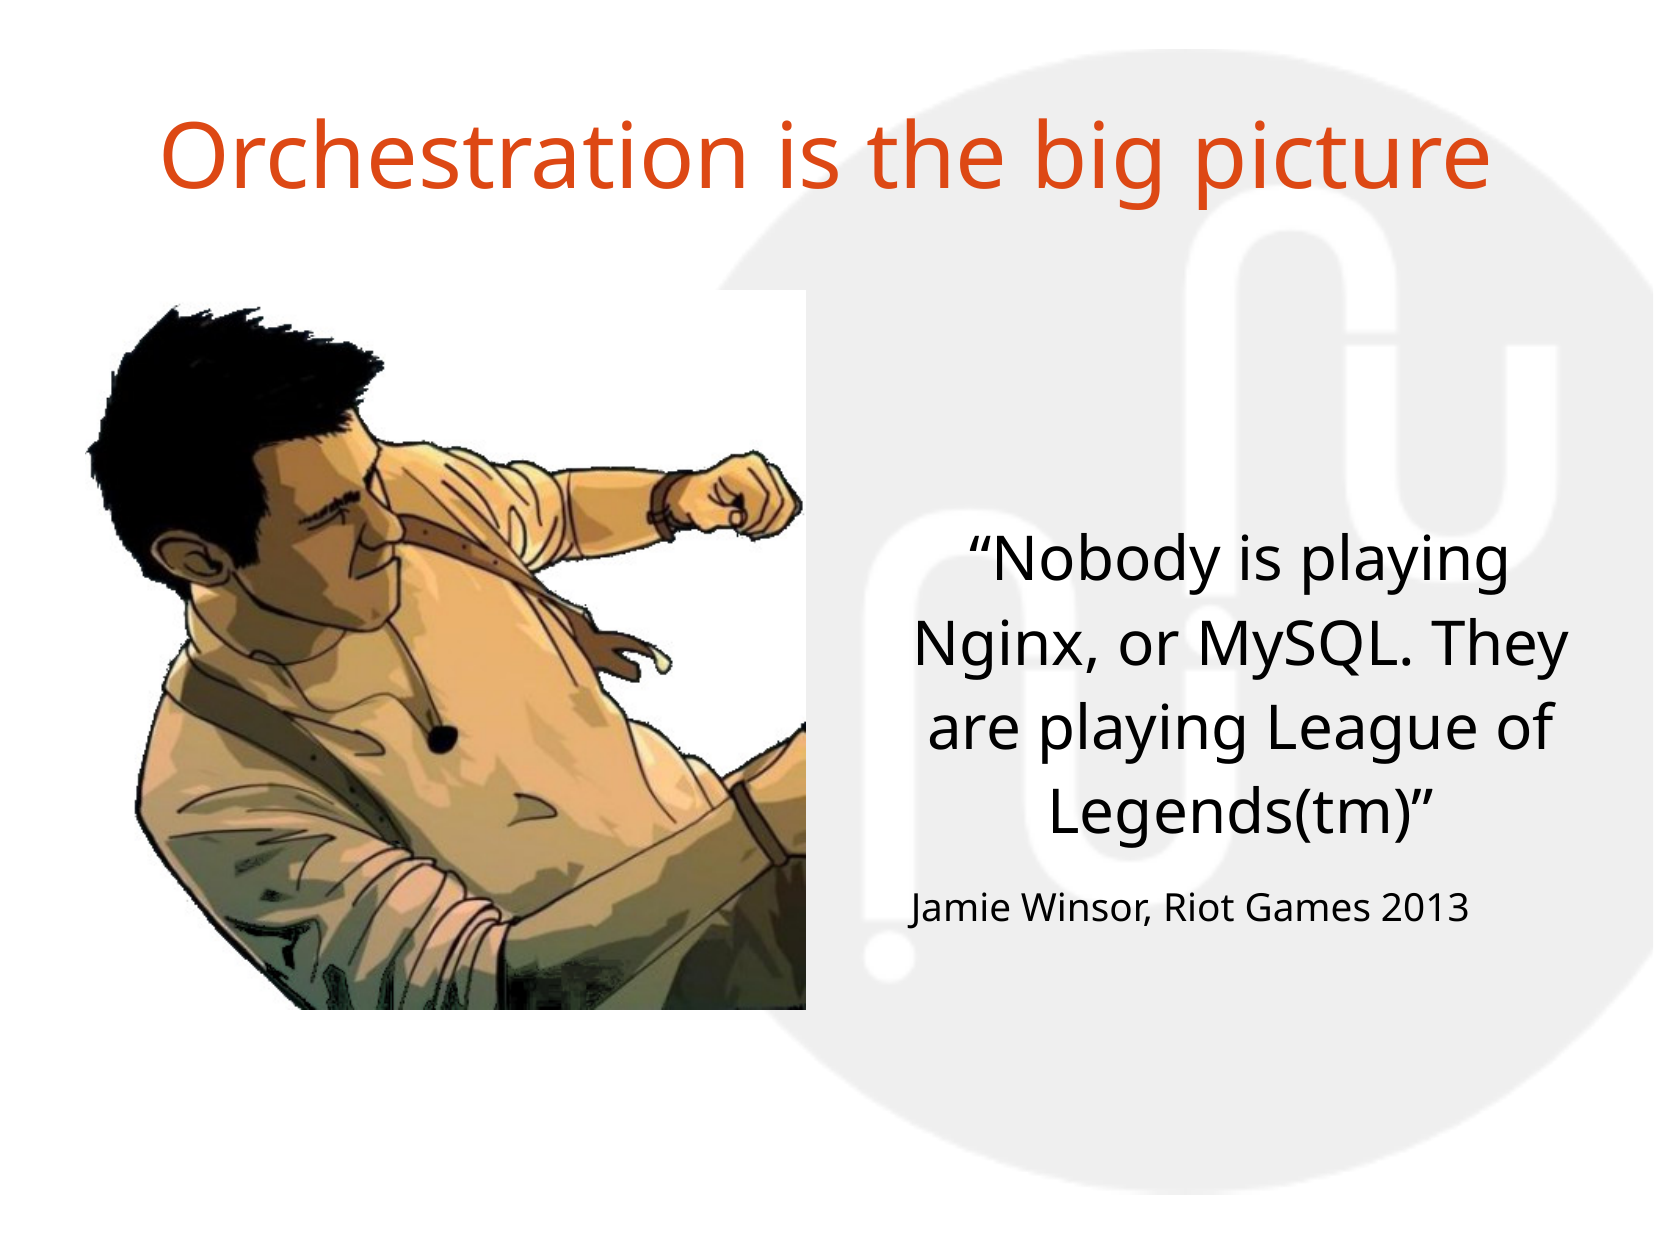

# Orchestration is the big picture
“Nobody is playing Nginx, or MySQL. They are playing League of Legends(tm)”
Jamie Winsor, Riot Games 2013